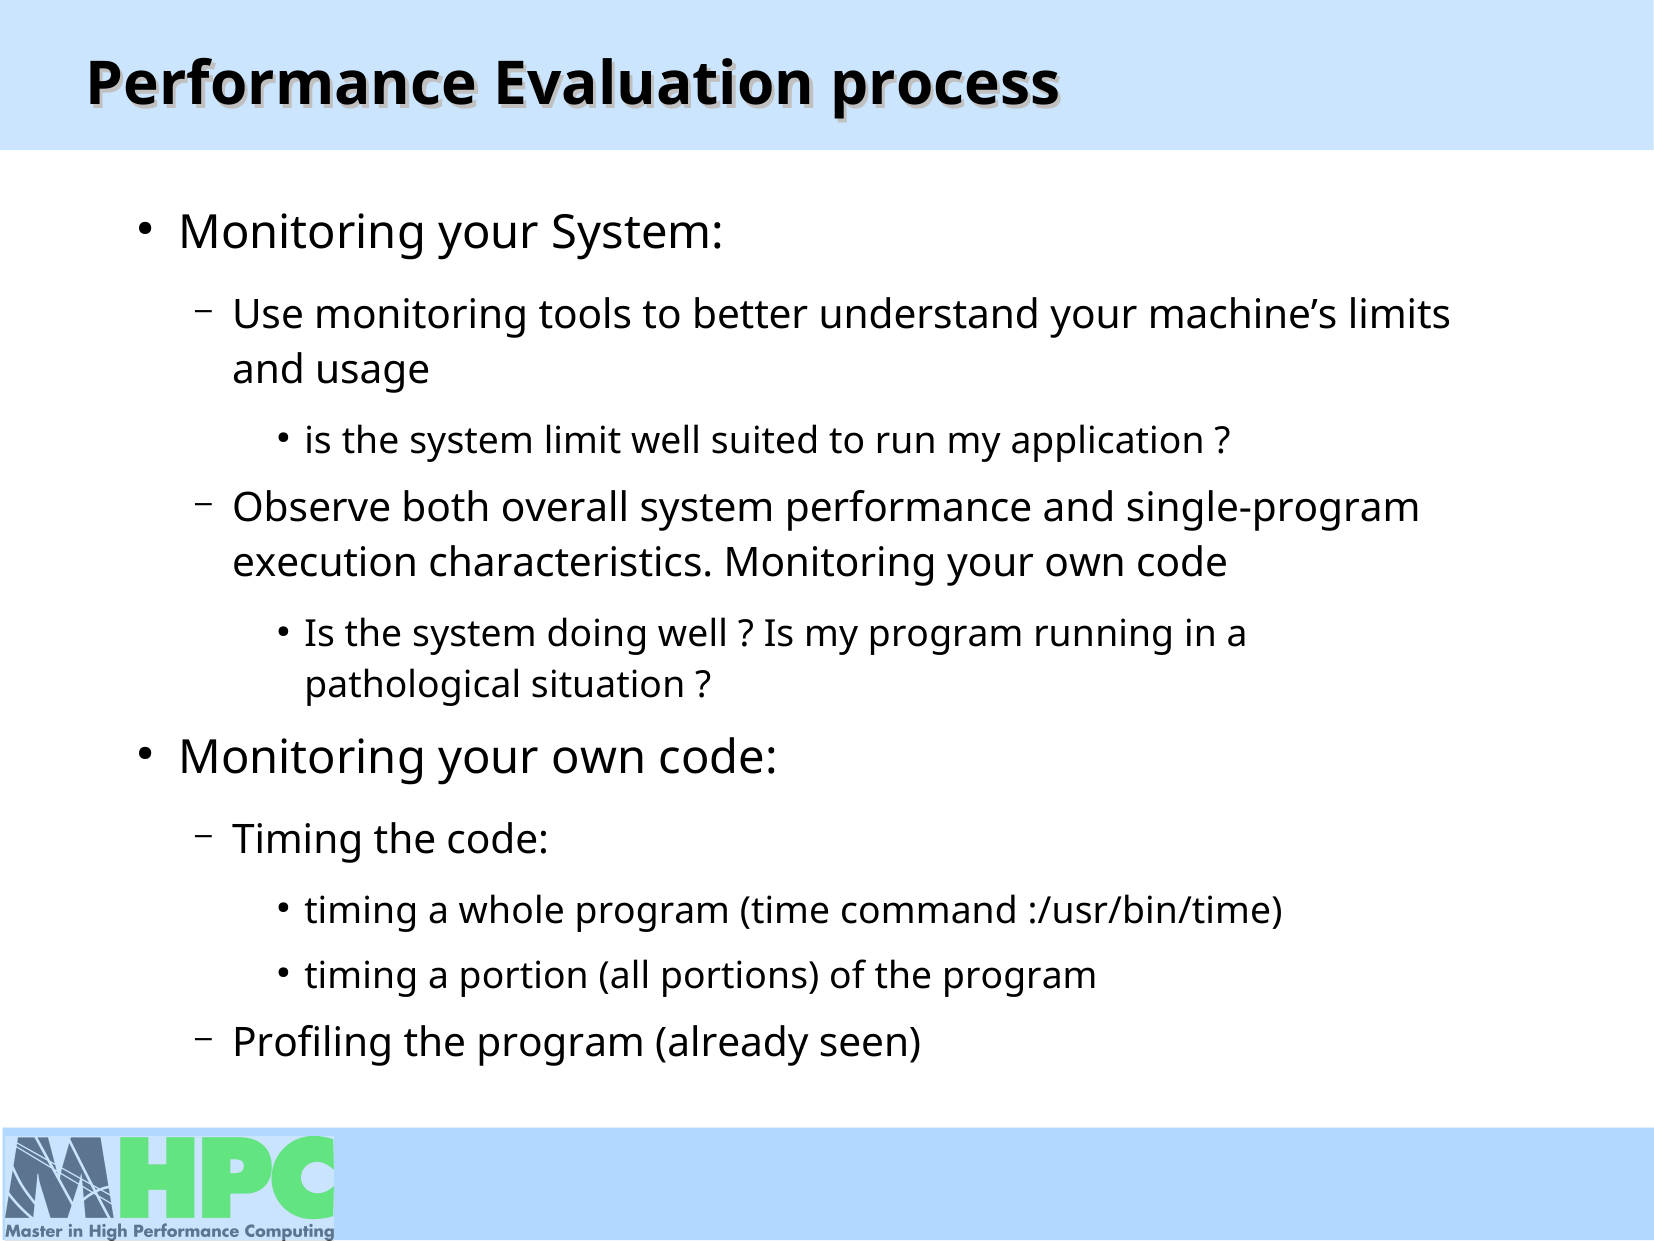

# Performance Evaluation process
Monitoring your System:
Use monitoring tools to better understand your machine’s limits and usage
is the system limit well suited to run my application ?
Observe both overall system performance and single-program execution characteristics. Monitoring your own code
Is the system doing well ? Is my program running in a pathological situation ?
Monitoring your own code:
Timing the code:
timing a whole program (time command :/usr/bin/time)
timing a portion (all portions) of the program
Profiling the program (already seen)